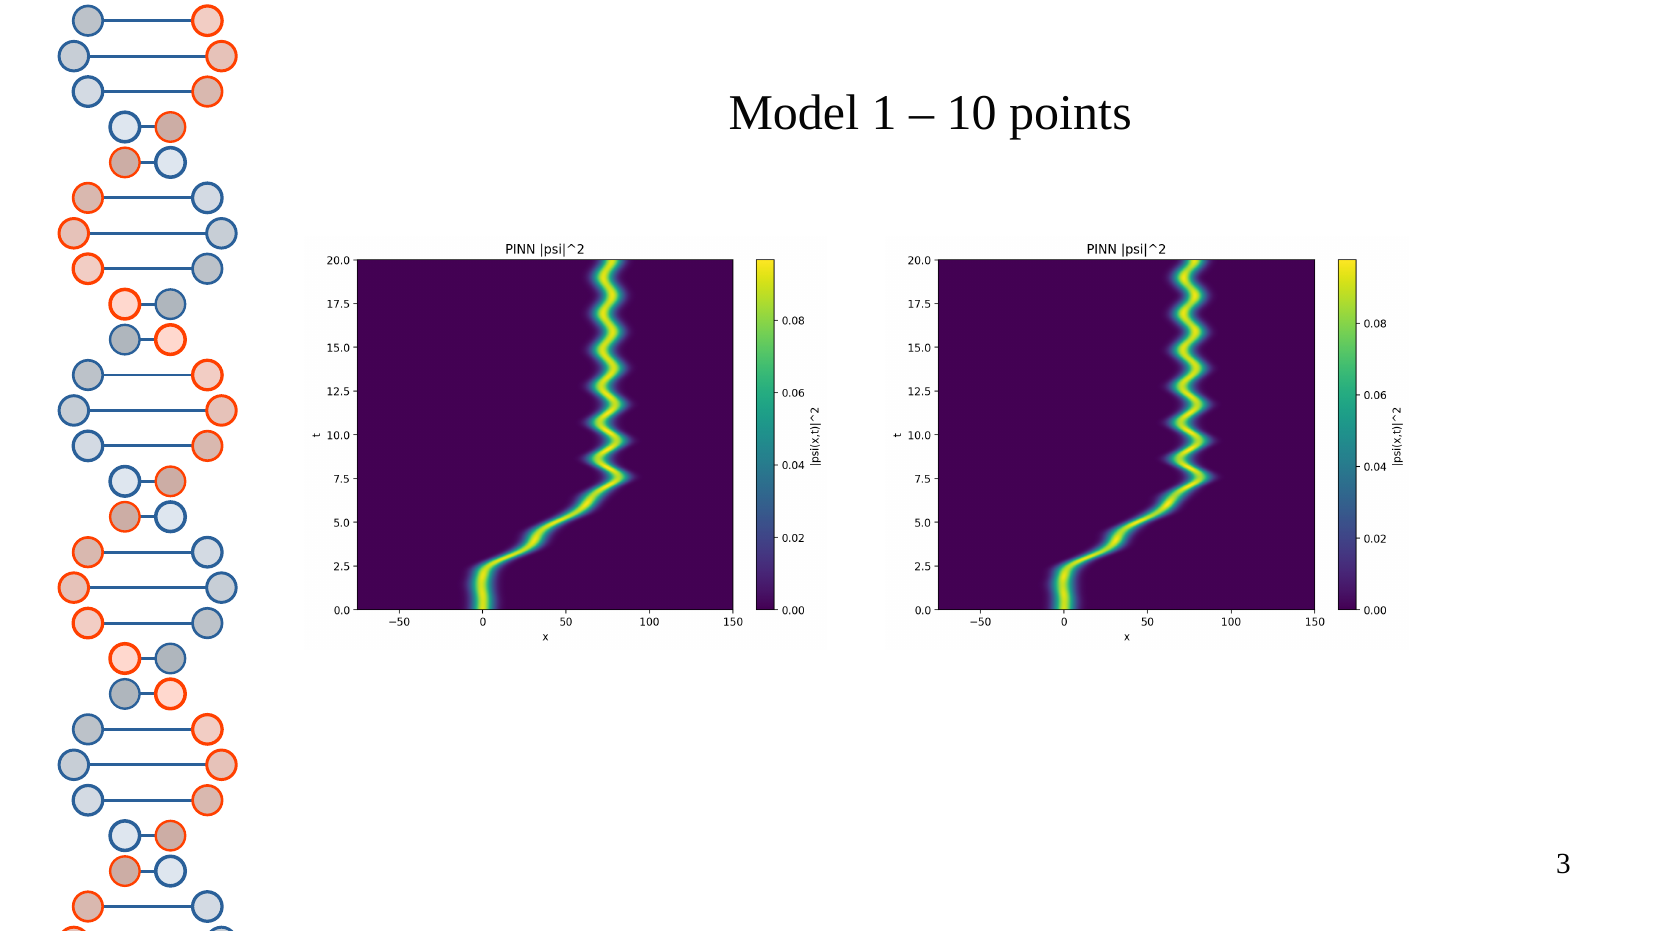

# Model 1 – 10 points
3